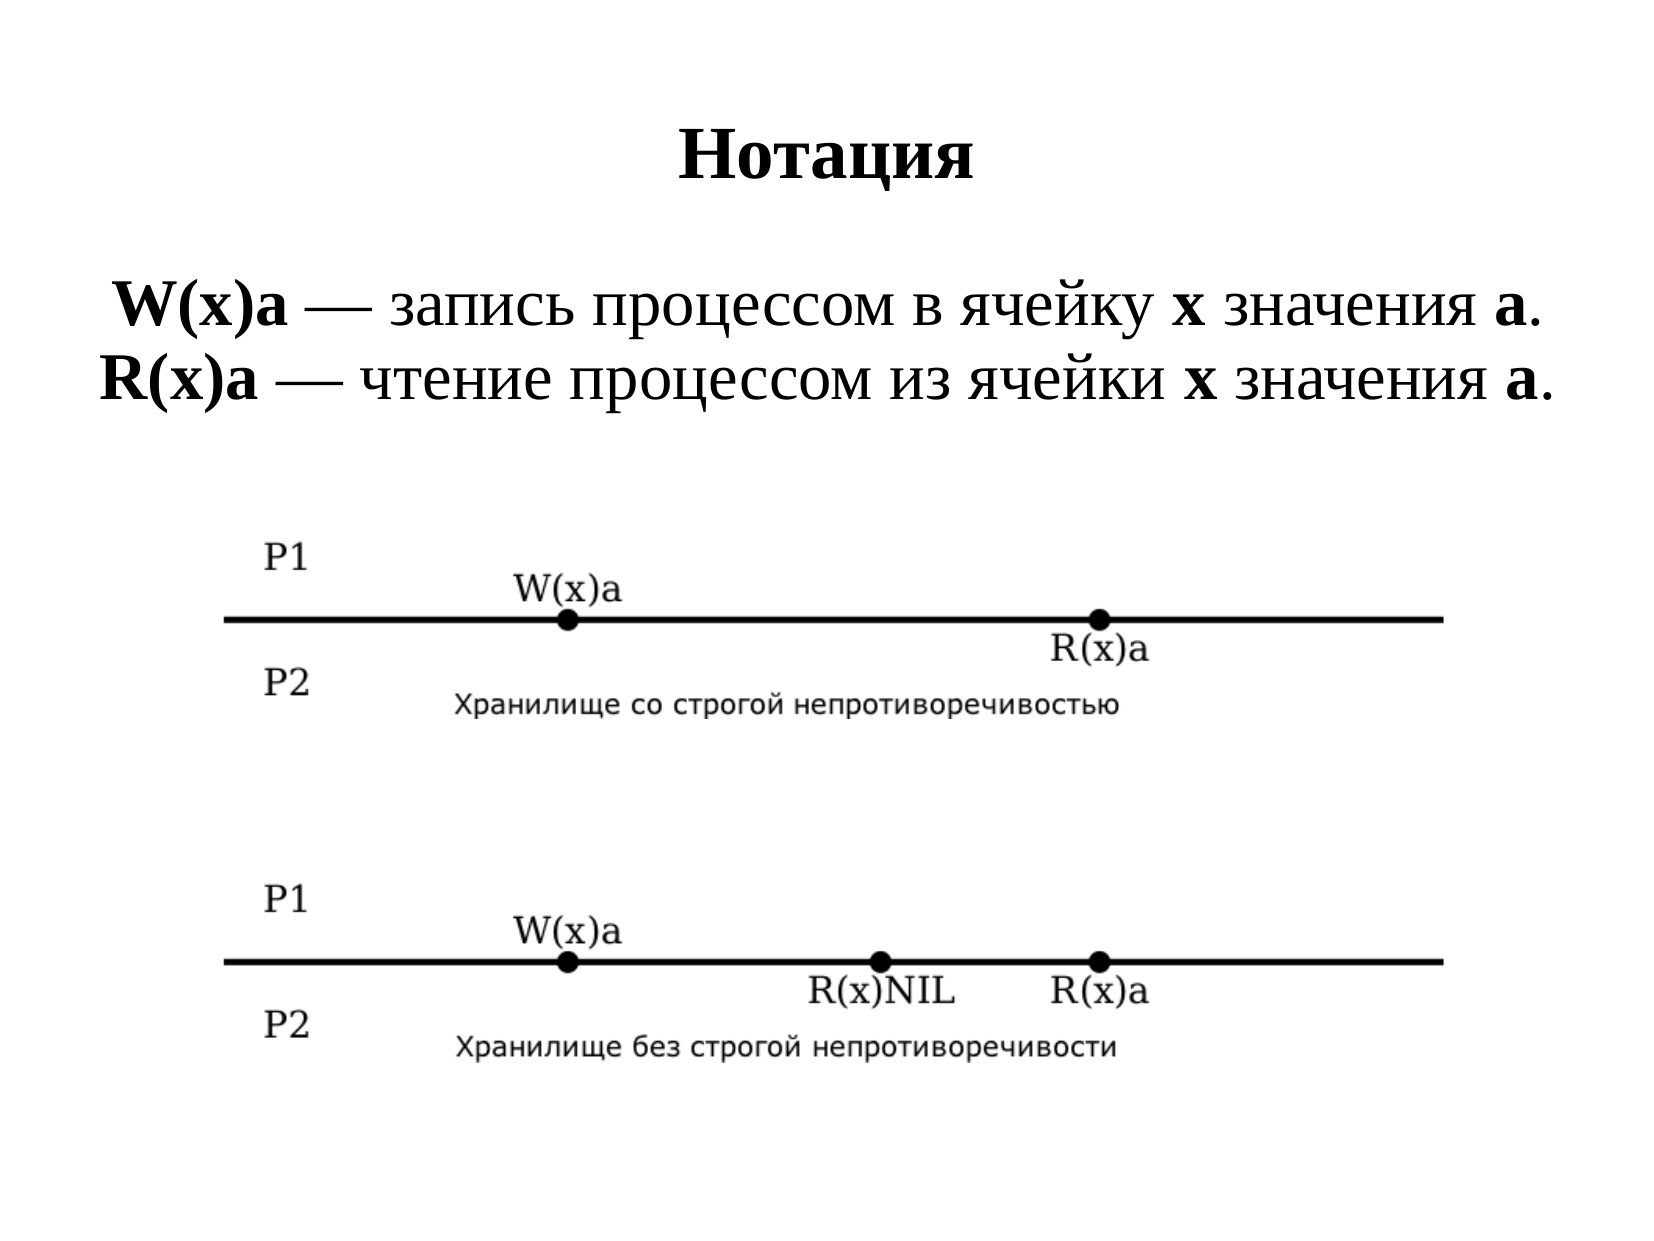

# Нотация
W(x)a — запись процессом в ячейку x значения a.
R(x)a — чтение процессом из ячейки x значения a.